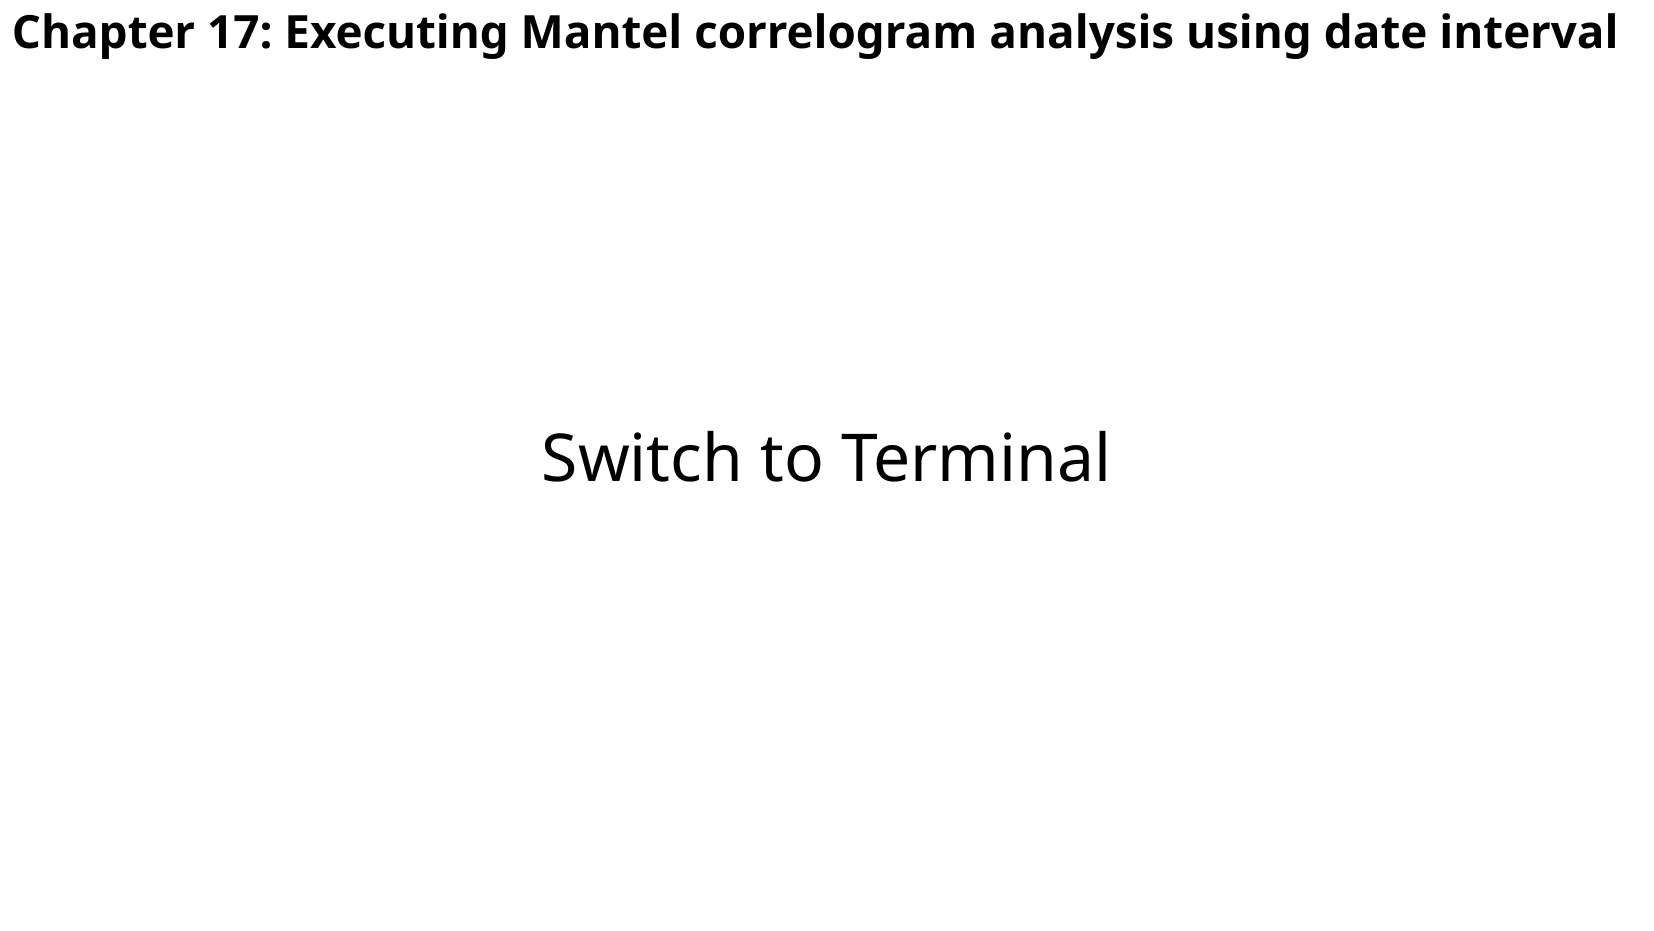

# Chapter 17: Executing Mantel correlogram analysis using date interval
Switch to Terminal